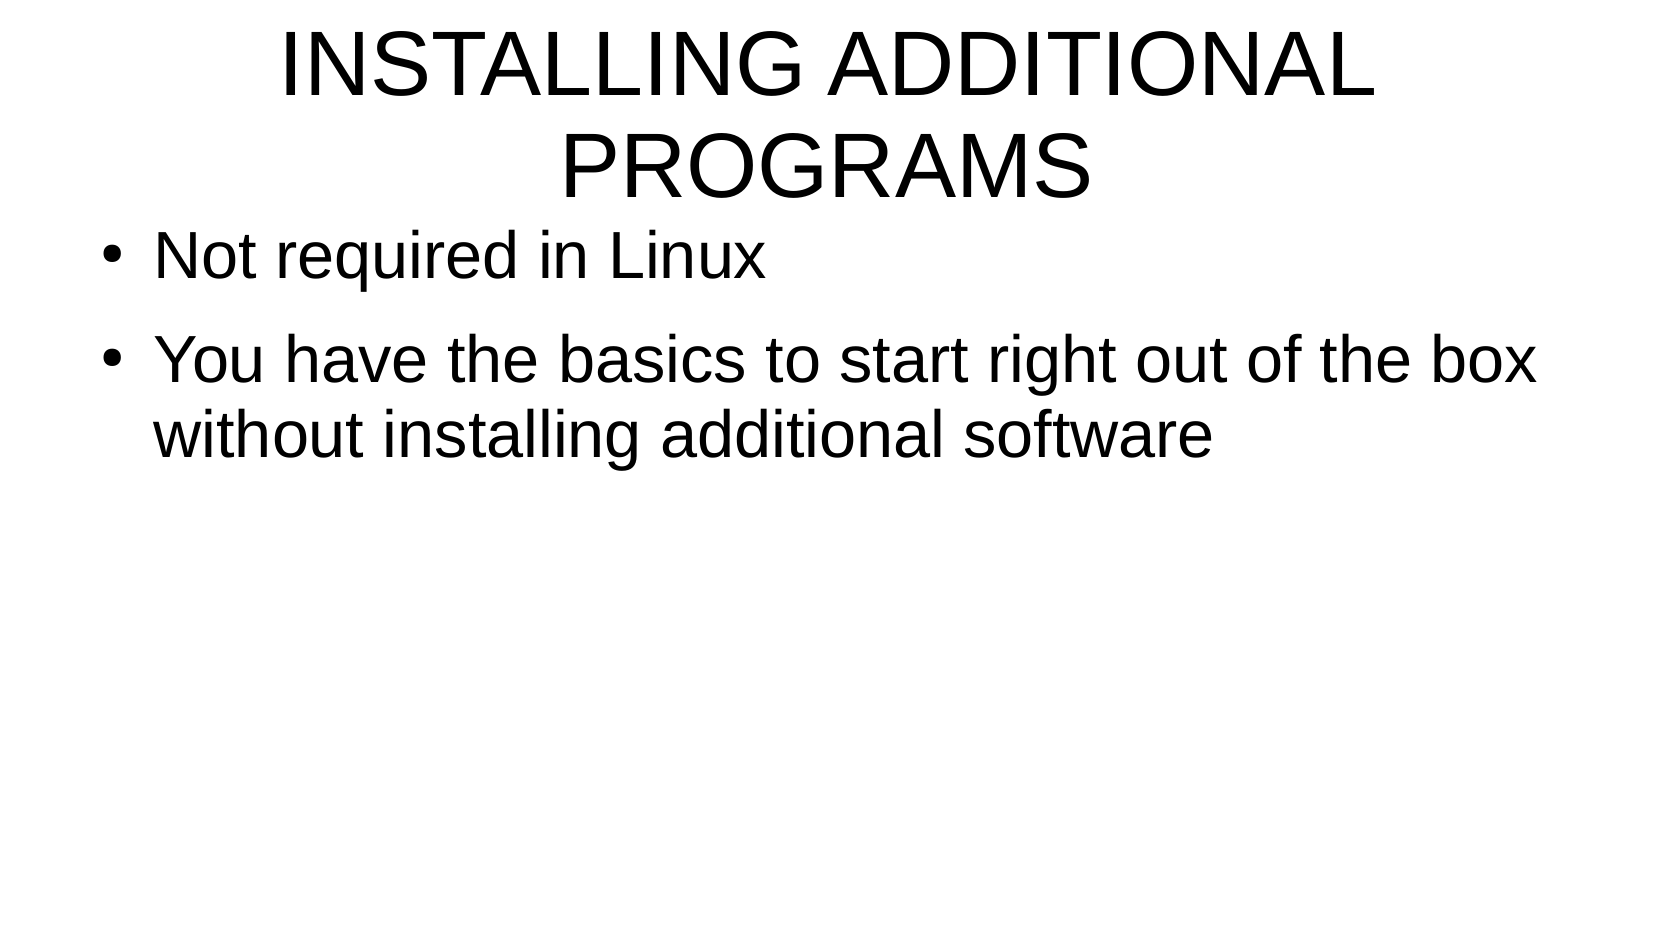

# INSTALLING ADDITIONAL PROGRAMS
Not required in Linux
You have the basics to start right out of the box without installing additional software